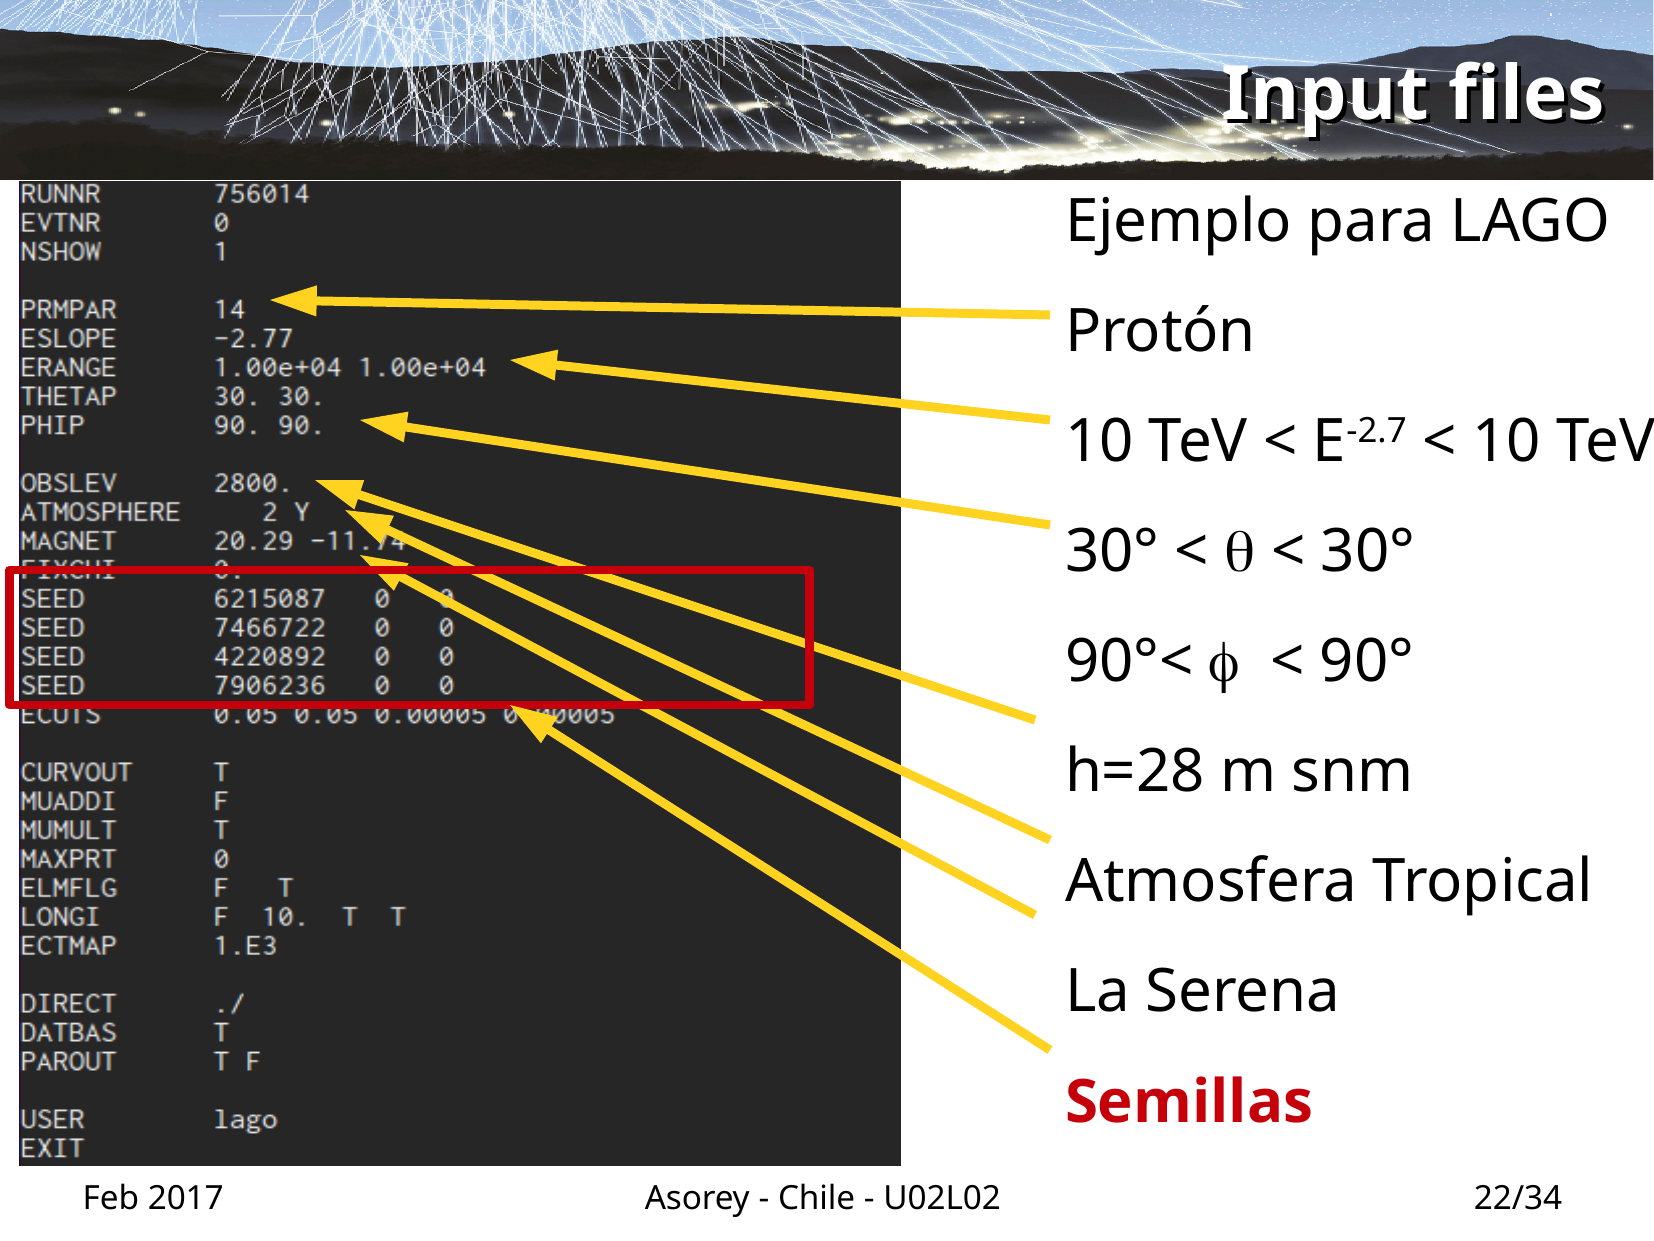

# Input files
Ejemplo para LAGO
Protón
10 TeV < E-2.7 < 10 TeV
30° < q < 30°
90°< f < 90°
h=28 m snm
Atmosfera Tropical
La Serena
Semillas
Feb 2017
Asorey - Chile - U02L02
22